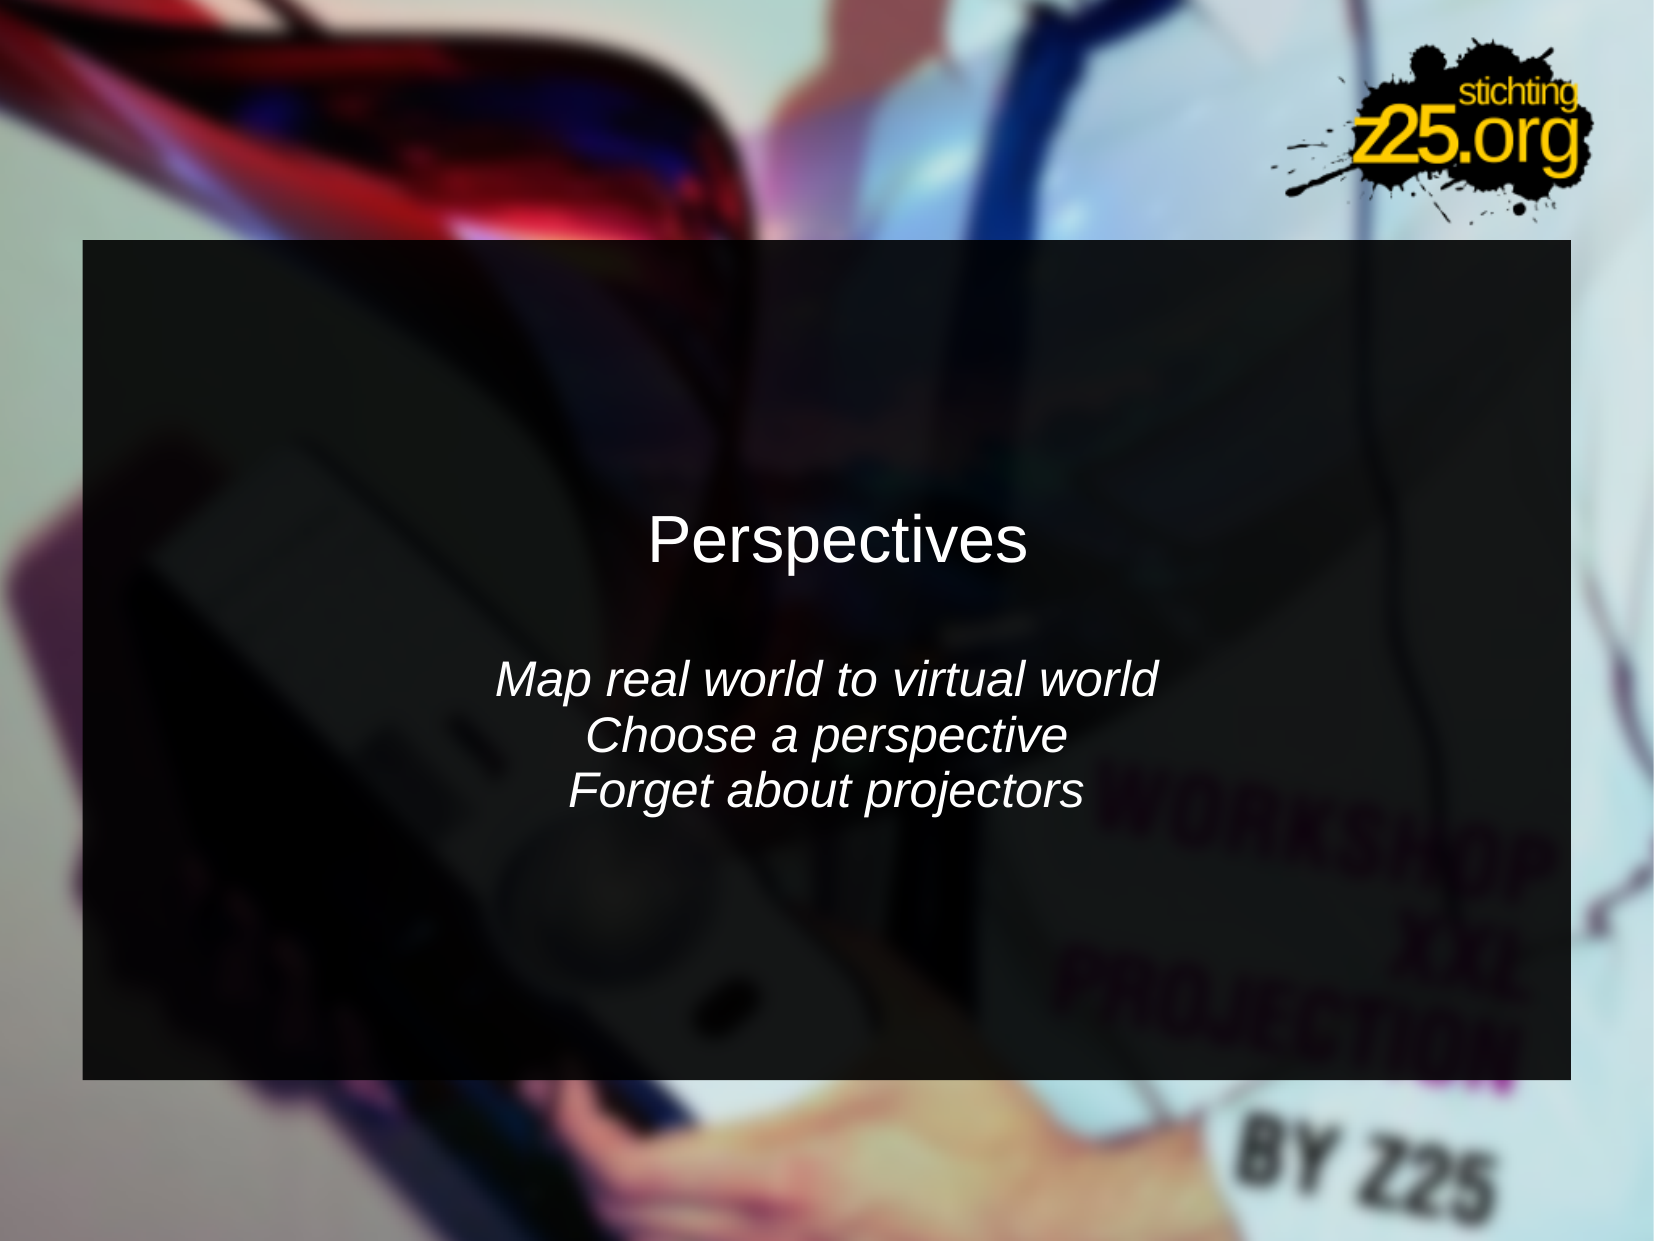

# Perspectives
Map real world to virtual world
Choose a perspective
Forget about projectors